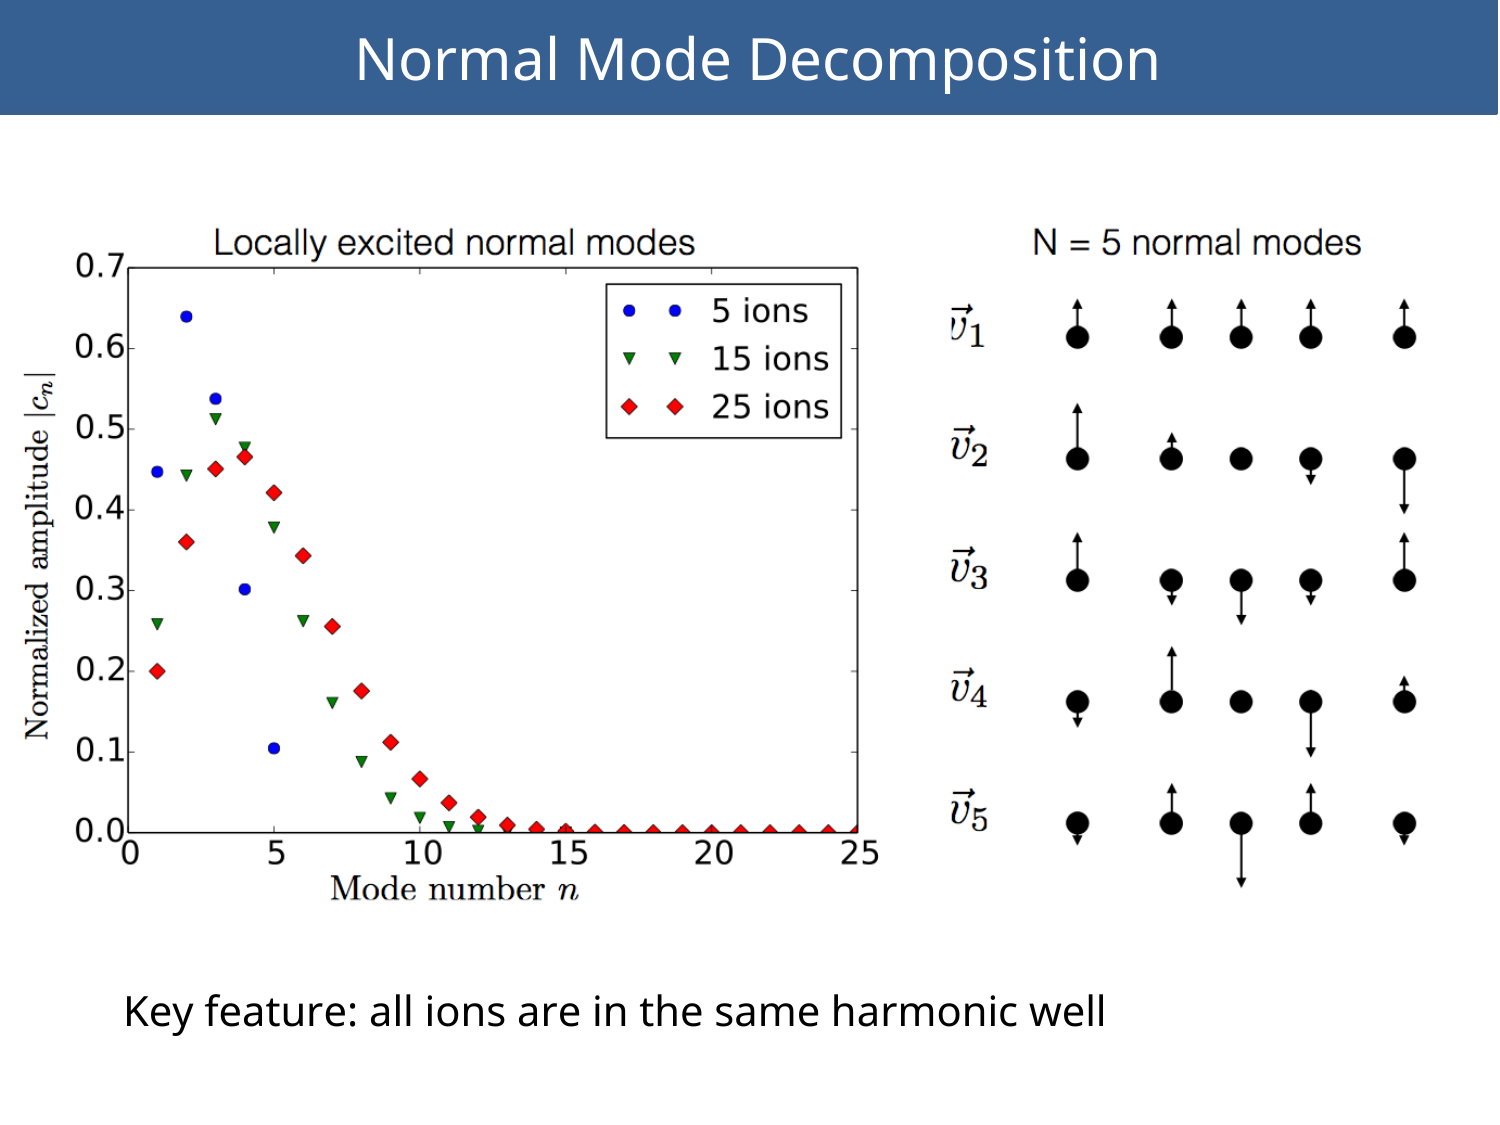

Normal Mode Decomposition
Key feature: all ions are in the same harmonic well